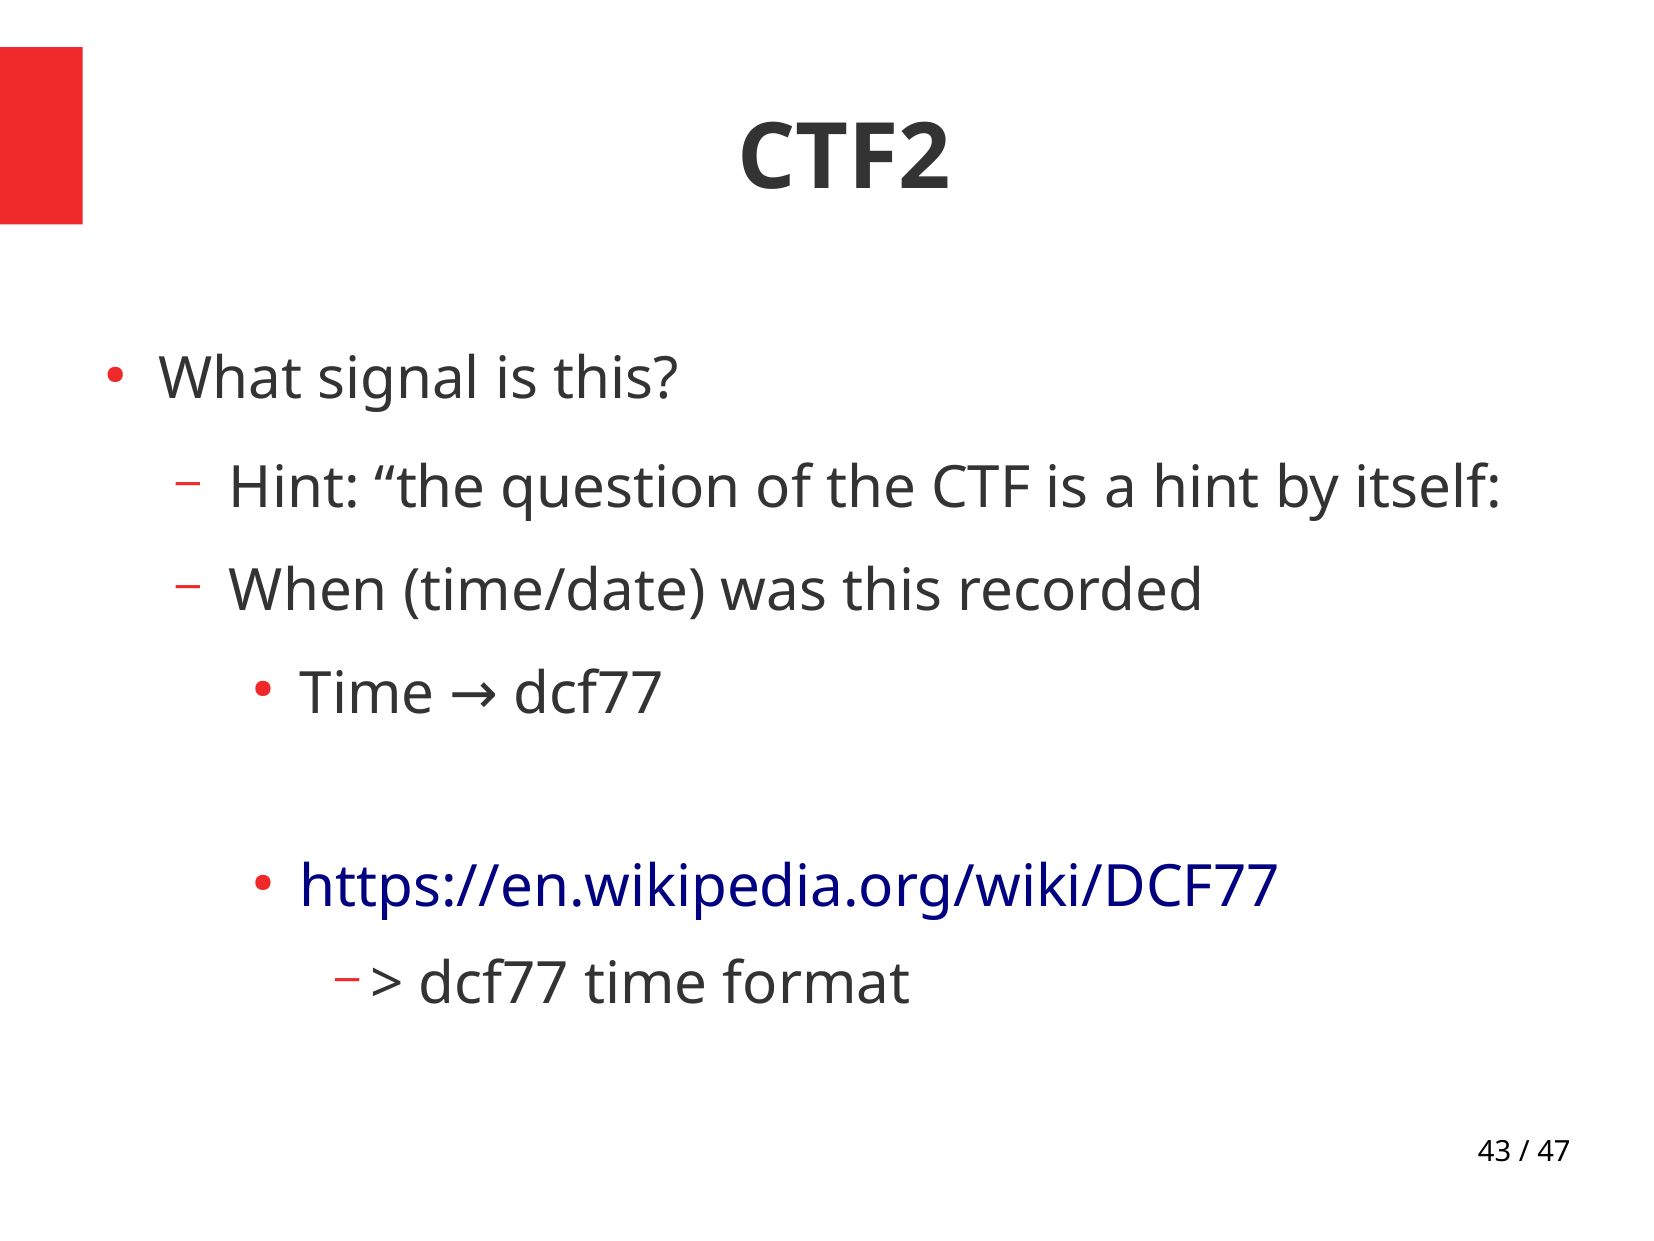

# CTF2
What signal is this?
Hint: “the question of the CTF is a hint by itself:
When (time/date) was this recorded
Time → dcf77
https://en.wikipedia.org/wiki/DCF77
> dcf77 time format
43